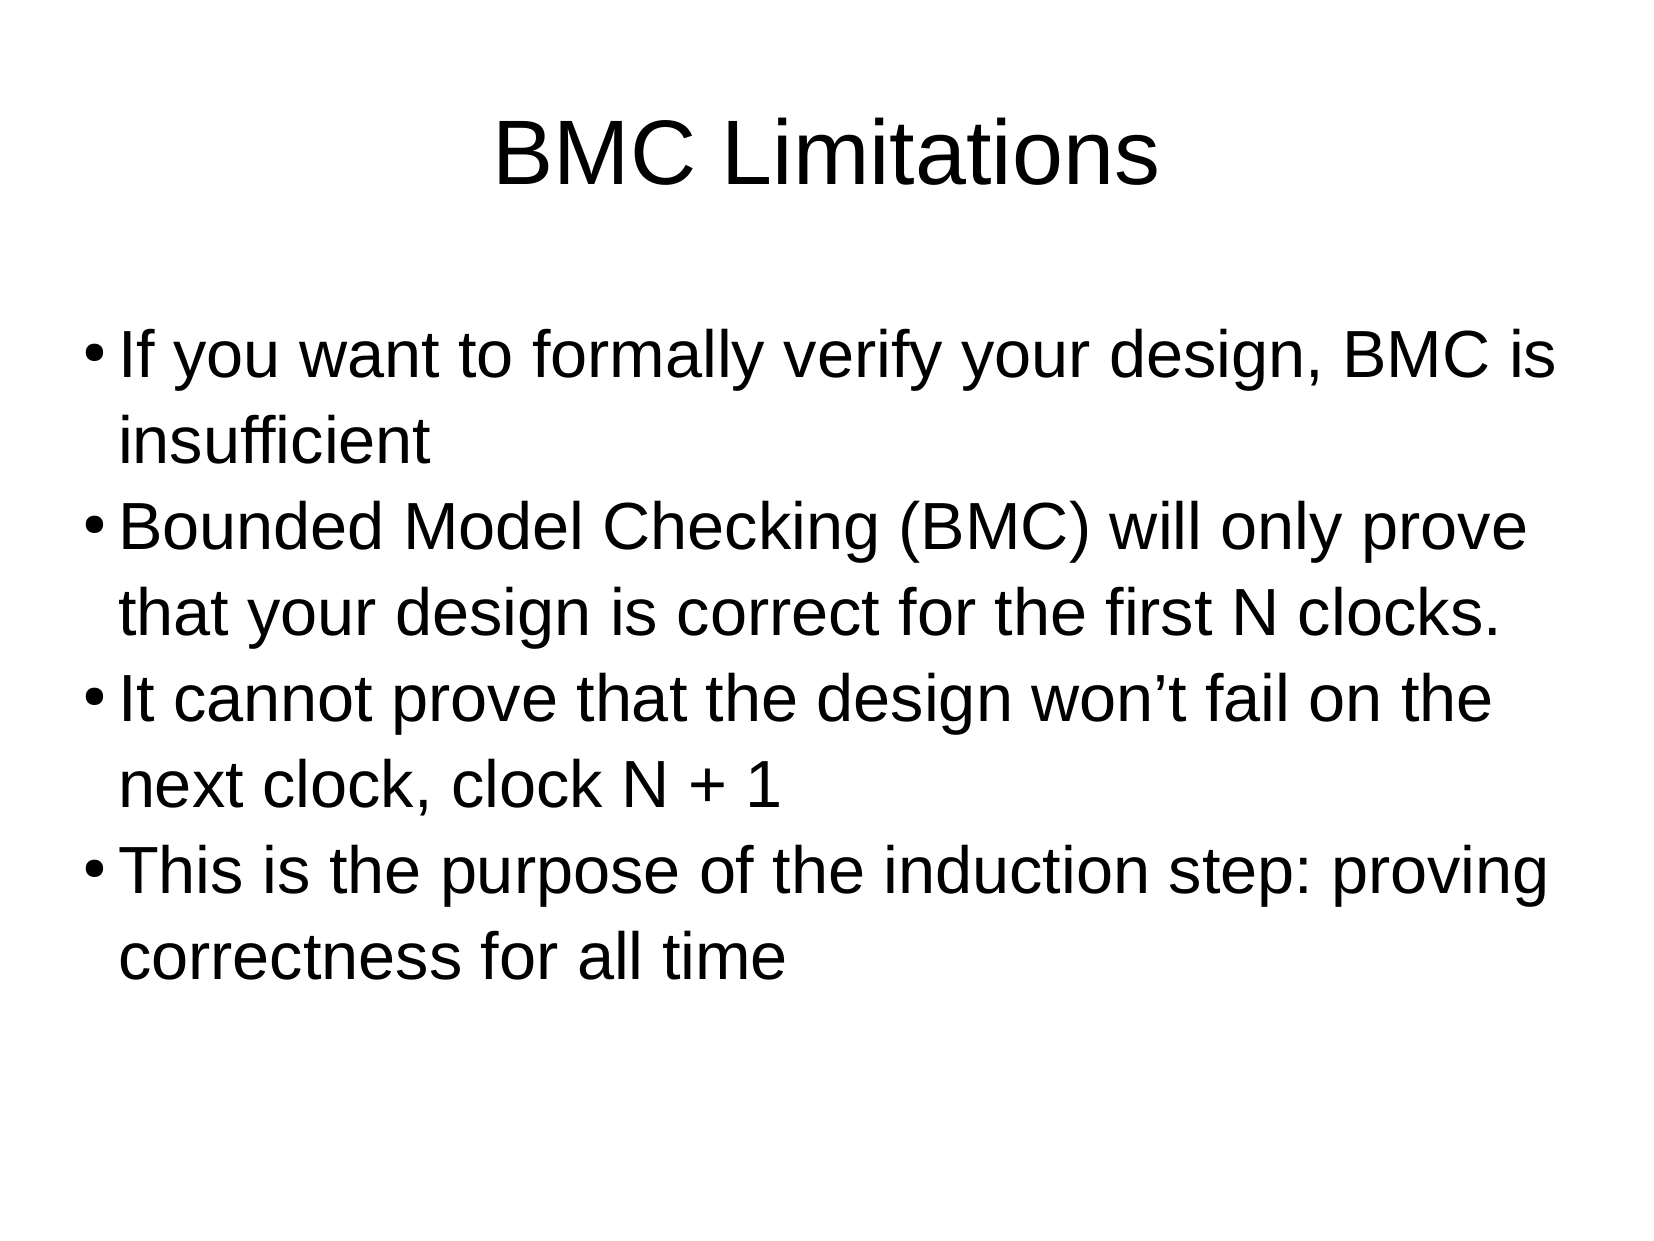

BMC Limitations
# If you want to formally verify your design, BMC is insufficient
Bounded Model Checking (BMC) will only prove that your design is correct for the first N clocks.
It cannot prove that the design won’t fail on the next clock, clock N + 1
This is the purpose of the induction step: proving correctness for all time